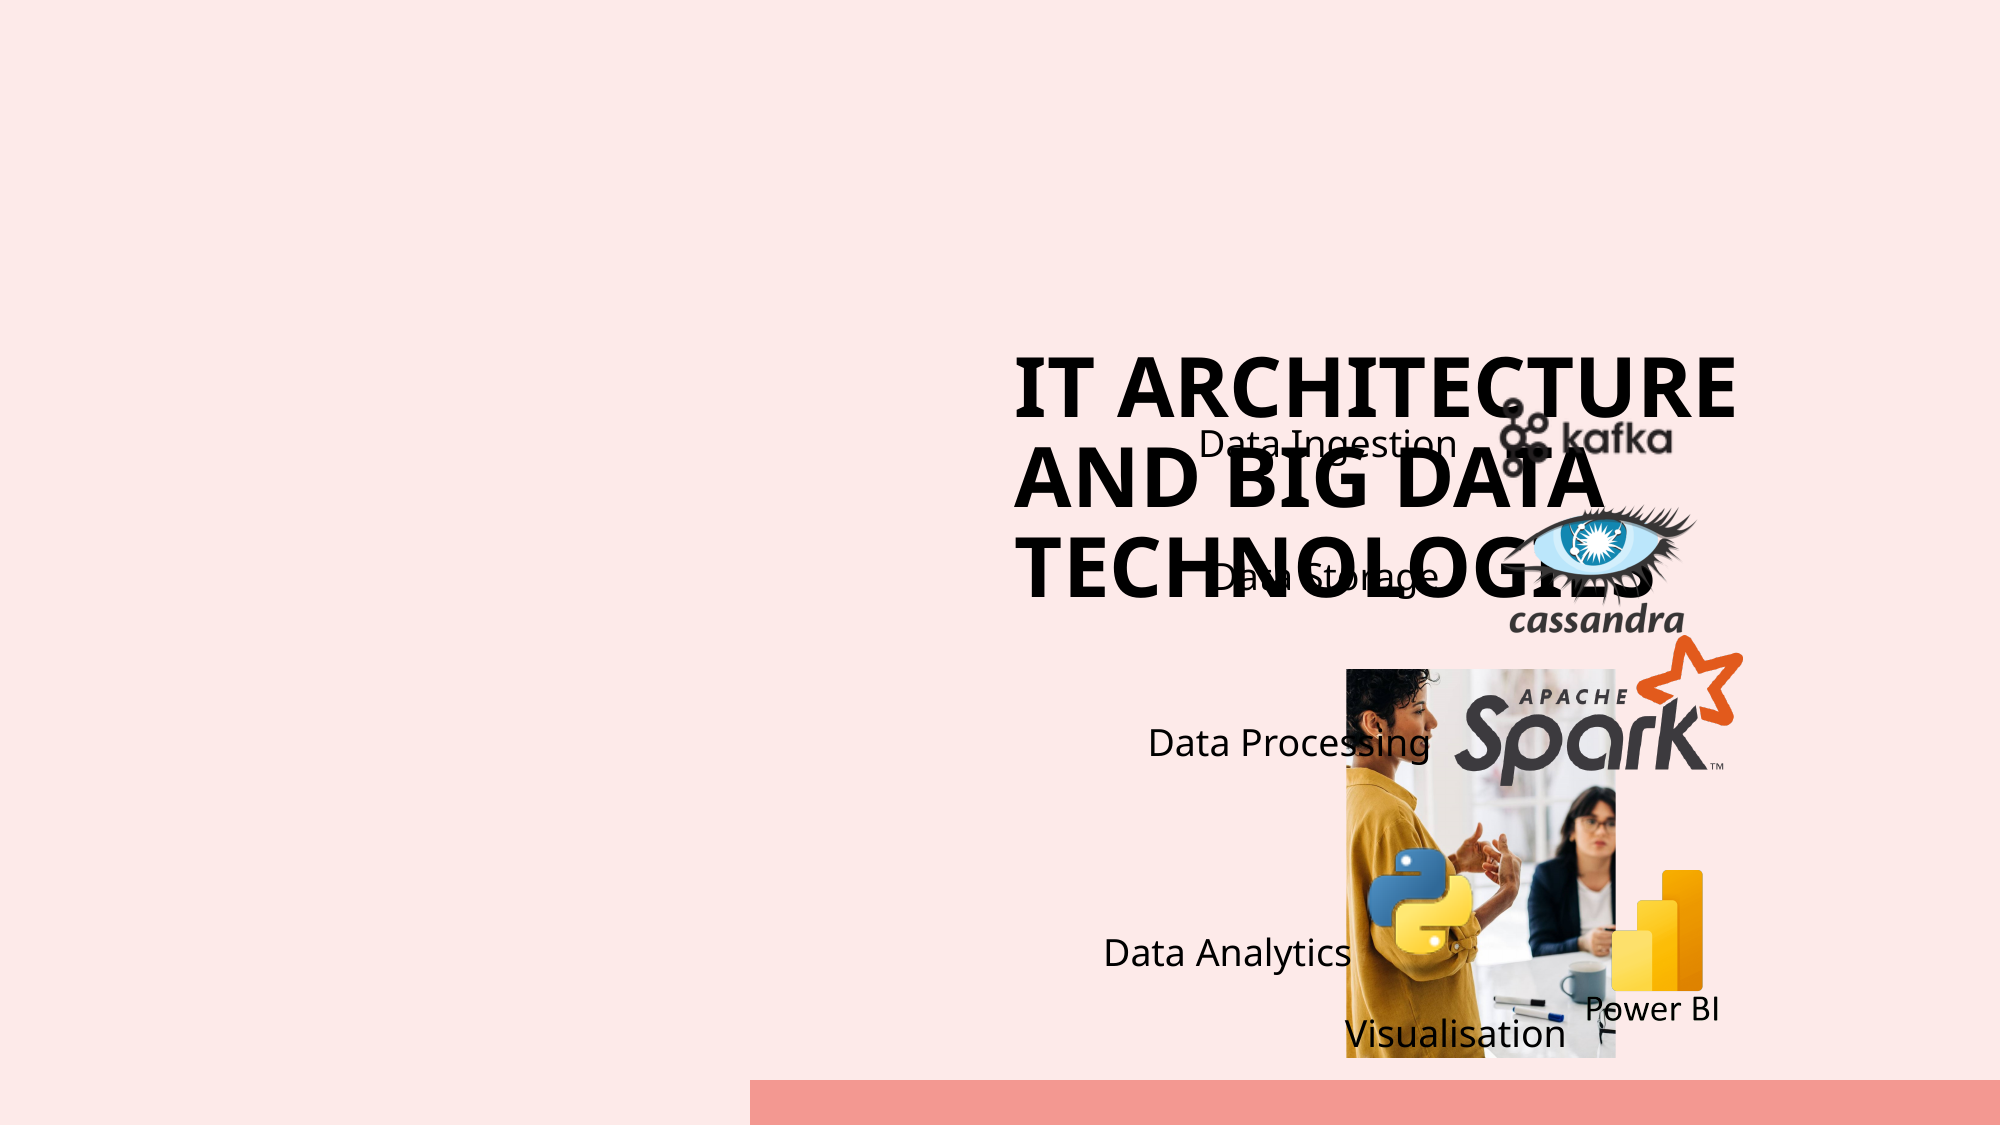

# IT Architecture and Big Data Technologies
Data Ingestion
Data Storage
Data Processing
Data Analytics
Visualisation